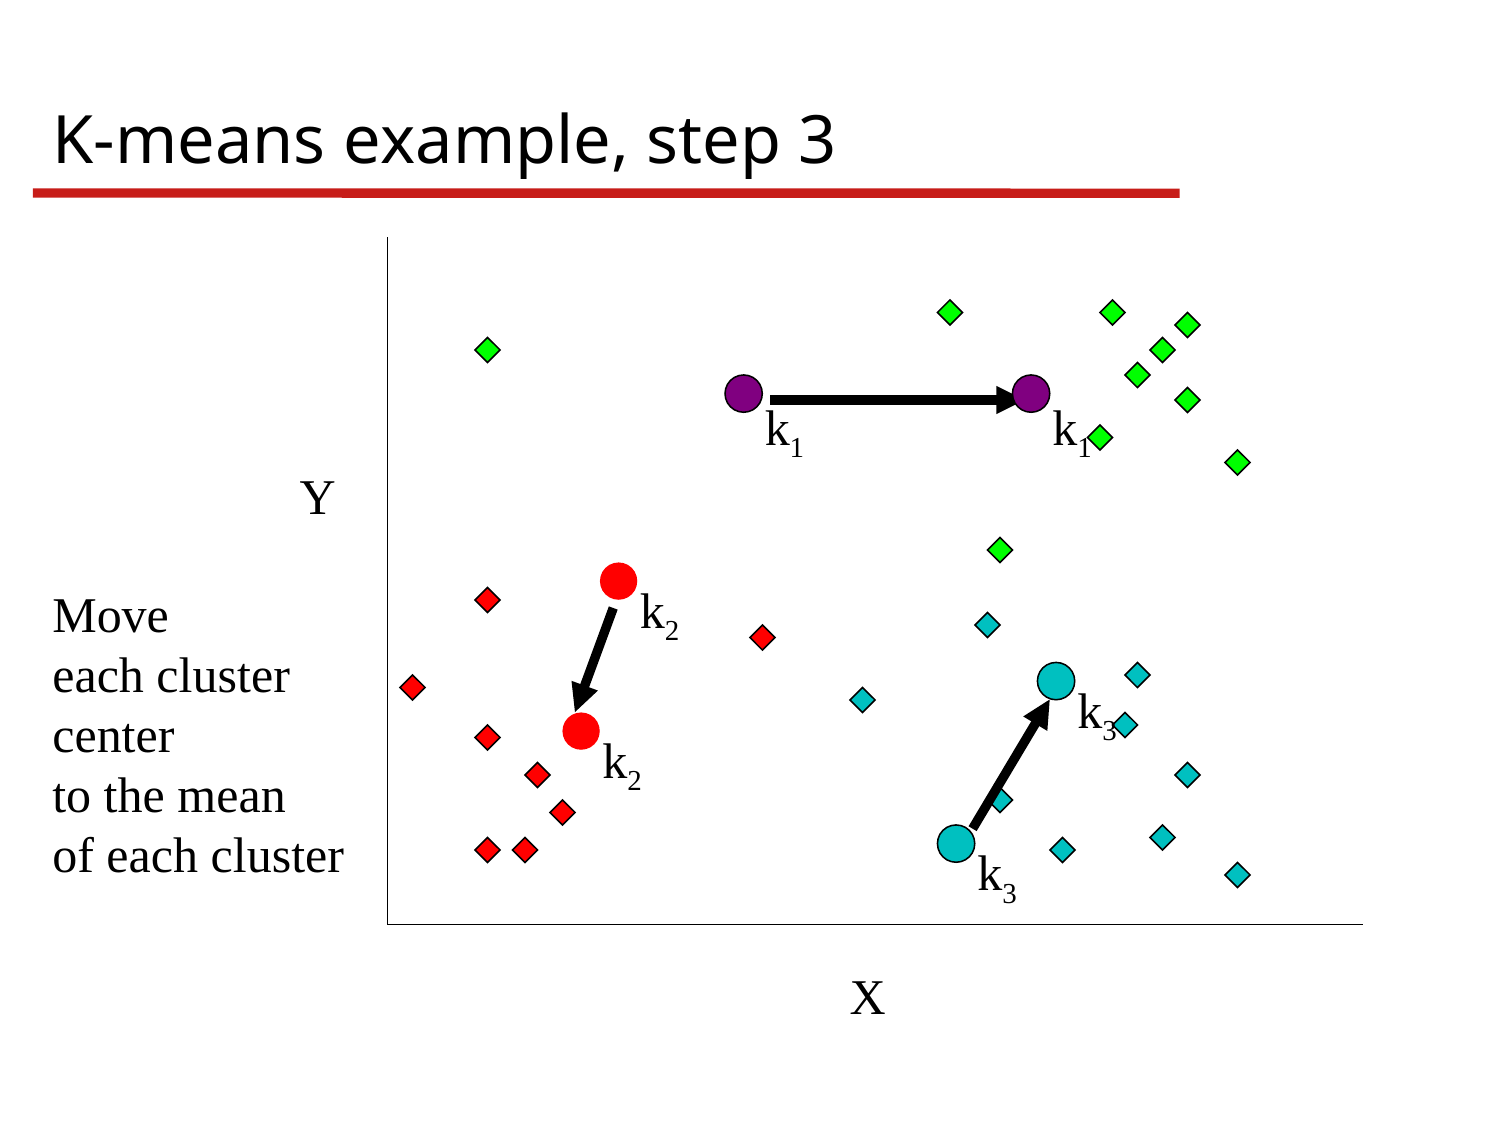

K-means example, step 3
Y
X
k1
k1
k2
Move
each cluster center
to the mean
of each cluster
k3
k2
k3